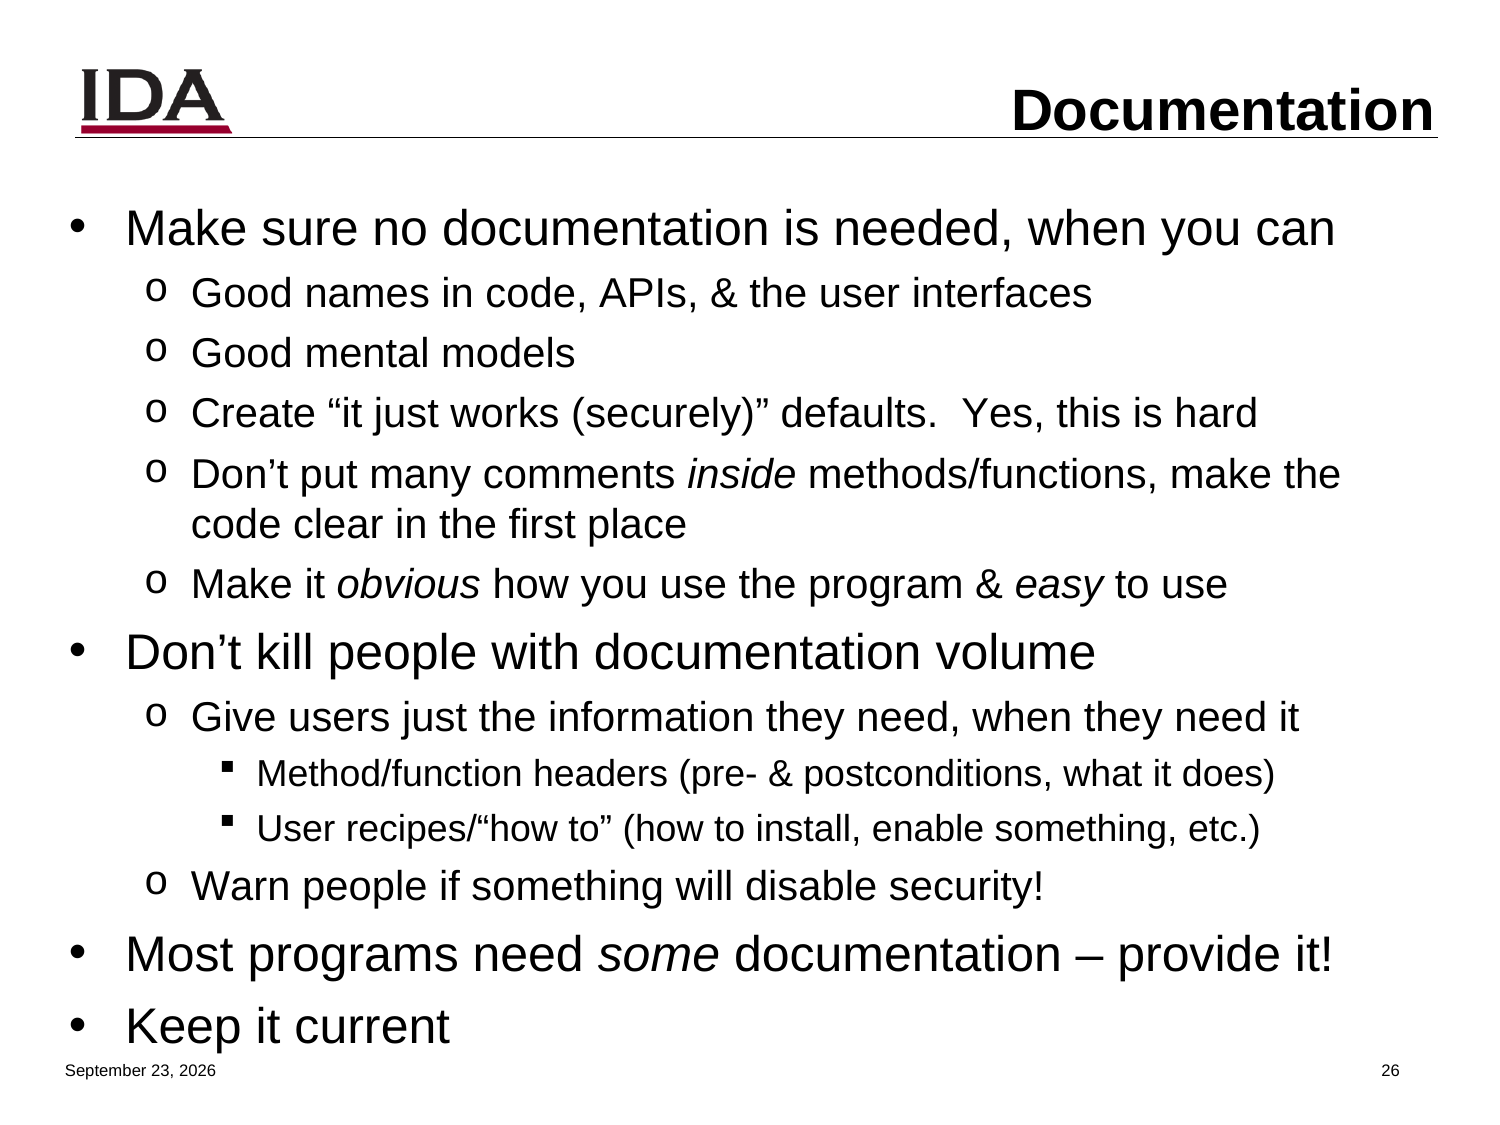

# Documentation
Make sure no documentation is needed, when you can
Good names in code, APIs, & the user interfaces
Good mental models
Create “it just works (securely)” defaults. Yes, this is hard
Don’t put many comments inside methods/functions, make the code clear in the first place
Make it obvious how you use the program & easy to use
Don’t kill people with documentation volume
Give users just the information they need, when they need it
Method/function headers (pre- & postconditions, what it does)
User recipes/“how to” (how to install, enable something, etc.)
Warn people if something will disable security!
Most programs need some documentation – provide it!
Keep it current